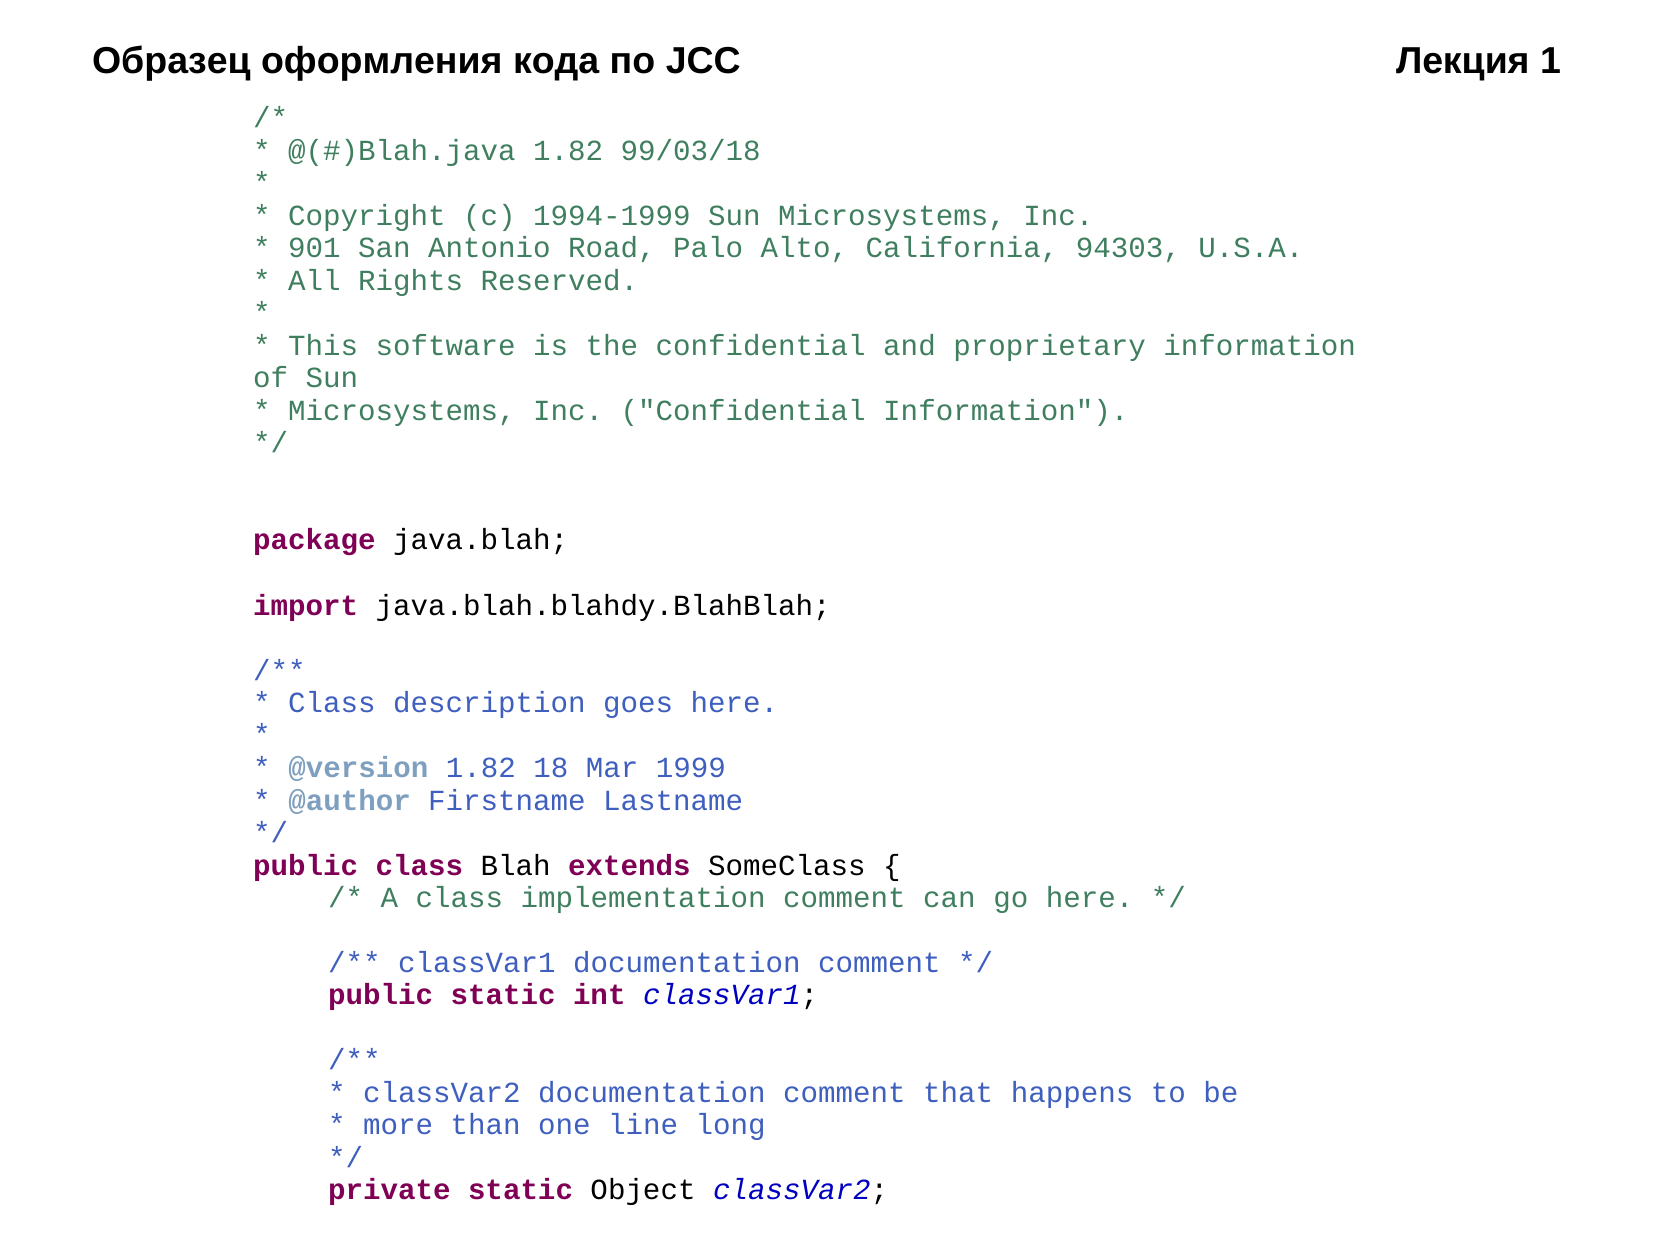

Образец оформления кода по JCC						Лекция 1
/*
* @(#)Blah.java 1.82 99/03/18
*
* Copyright (c) 1994-1999 Sun Microsystems, Inc.
* 901 San Antonio Road, Palo Alto, California, 94303, U.S.A.
* All Rights Reserved.
*
* This software is the confidential and proprietary information of Sun
* Microsystems, Inc. ("Confidential Information").
*/
package java.blah;
import java.blah.blahdy.BlahBlah;
/**
* Class description goes here.
*
* @version 1.82 18 Mar 1999
* @author Firstname Lastname
*/
public class Blah extends SomeClass {
/* A class implementation comment can go here. */
/** classVar1 documentation comment */
public static int classVar1;
/**
* classVar2 documentation comment that happens to be
* more than one line long
*/
private static Object classVar2;